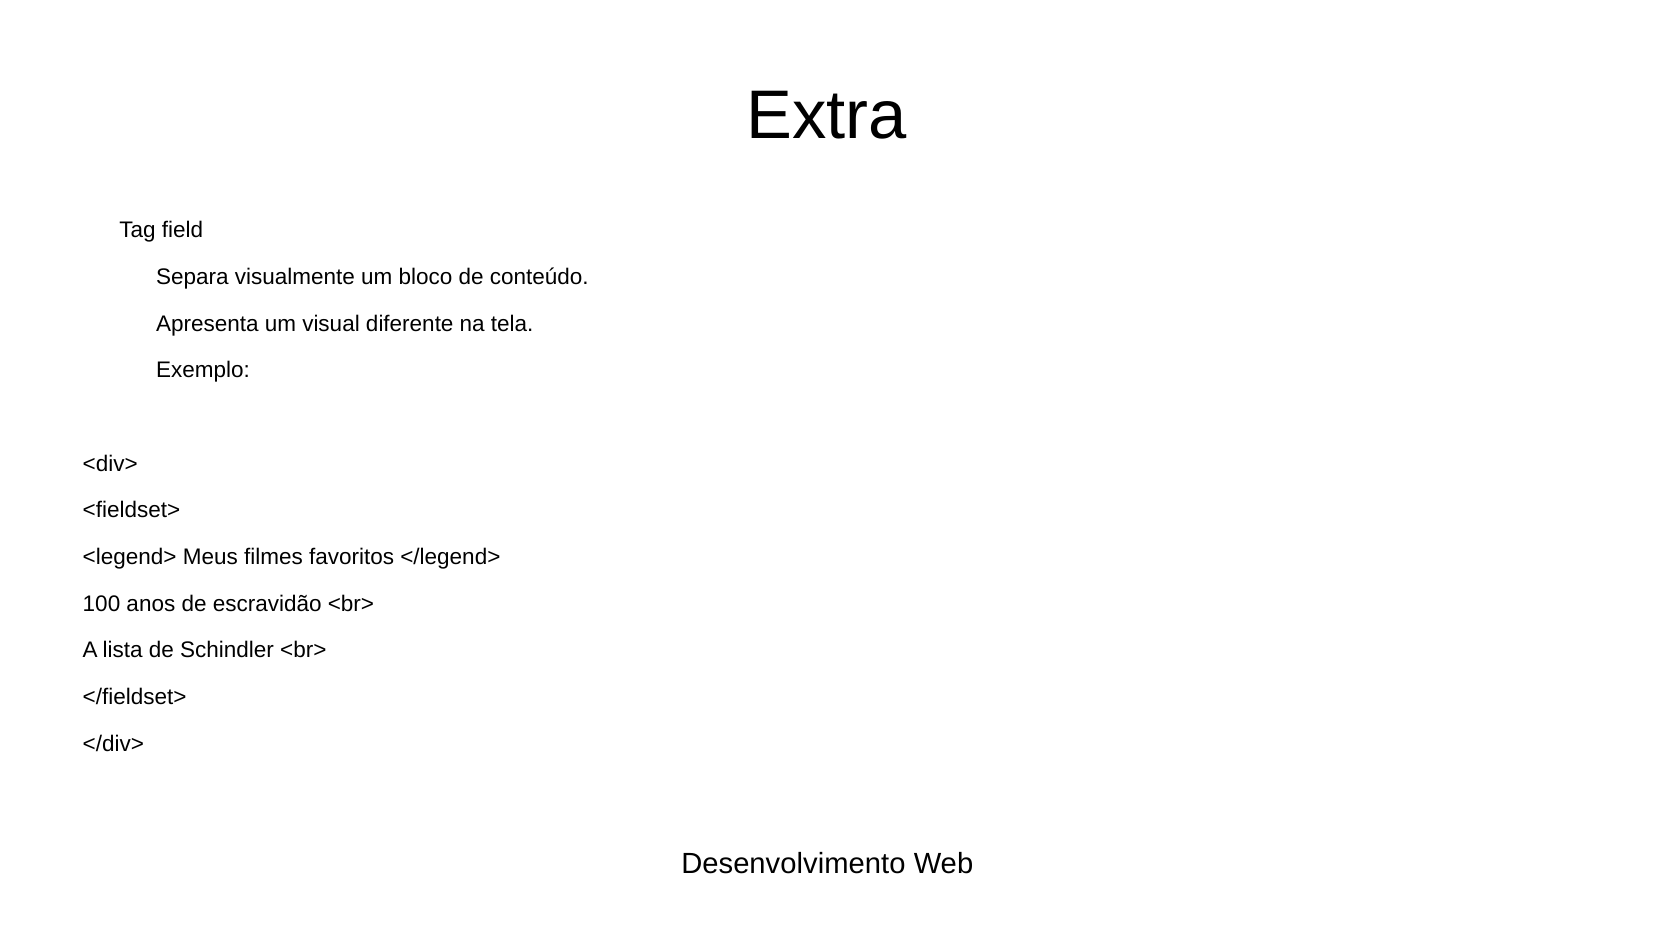

# Extra
Tag field
Separa visualmente um bloco de conteúdo.
Apresenta um visual diferente na tela.
Exemplo:
<div>
<fieldset>
<legend> Meus filmes favoritos </legend>
100 anos de escravidão <br>
A lista de Schindler <br>
</fieldset>
</div>
Desenvolvimento Web